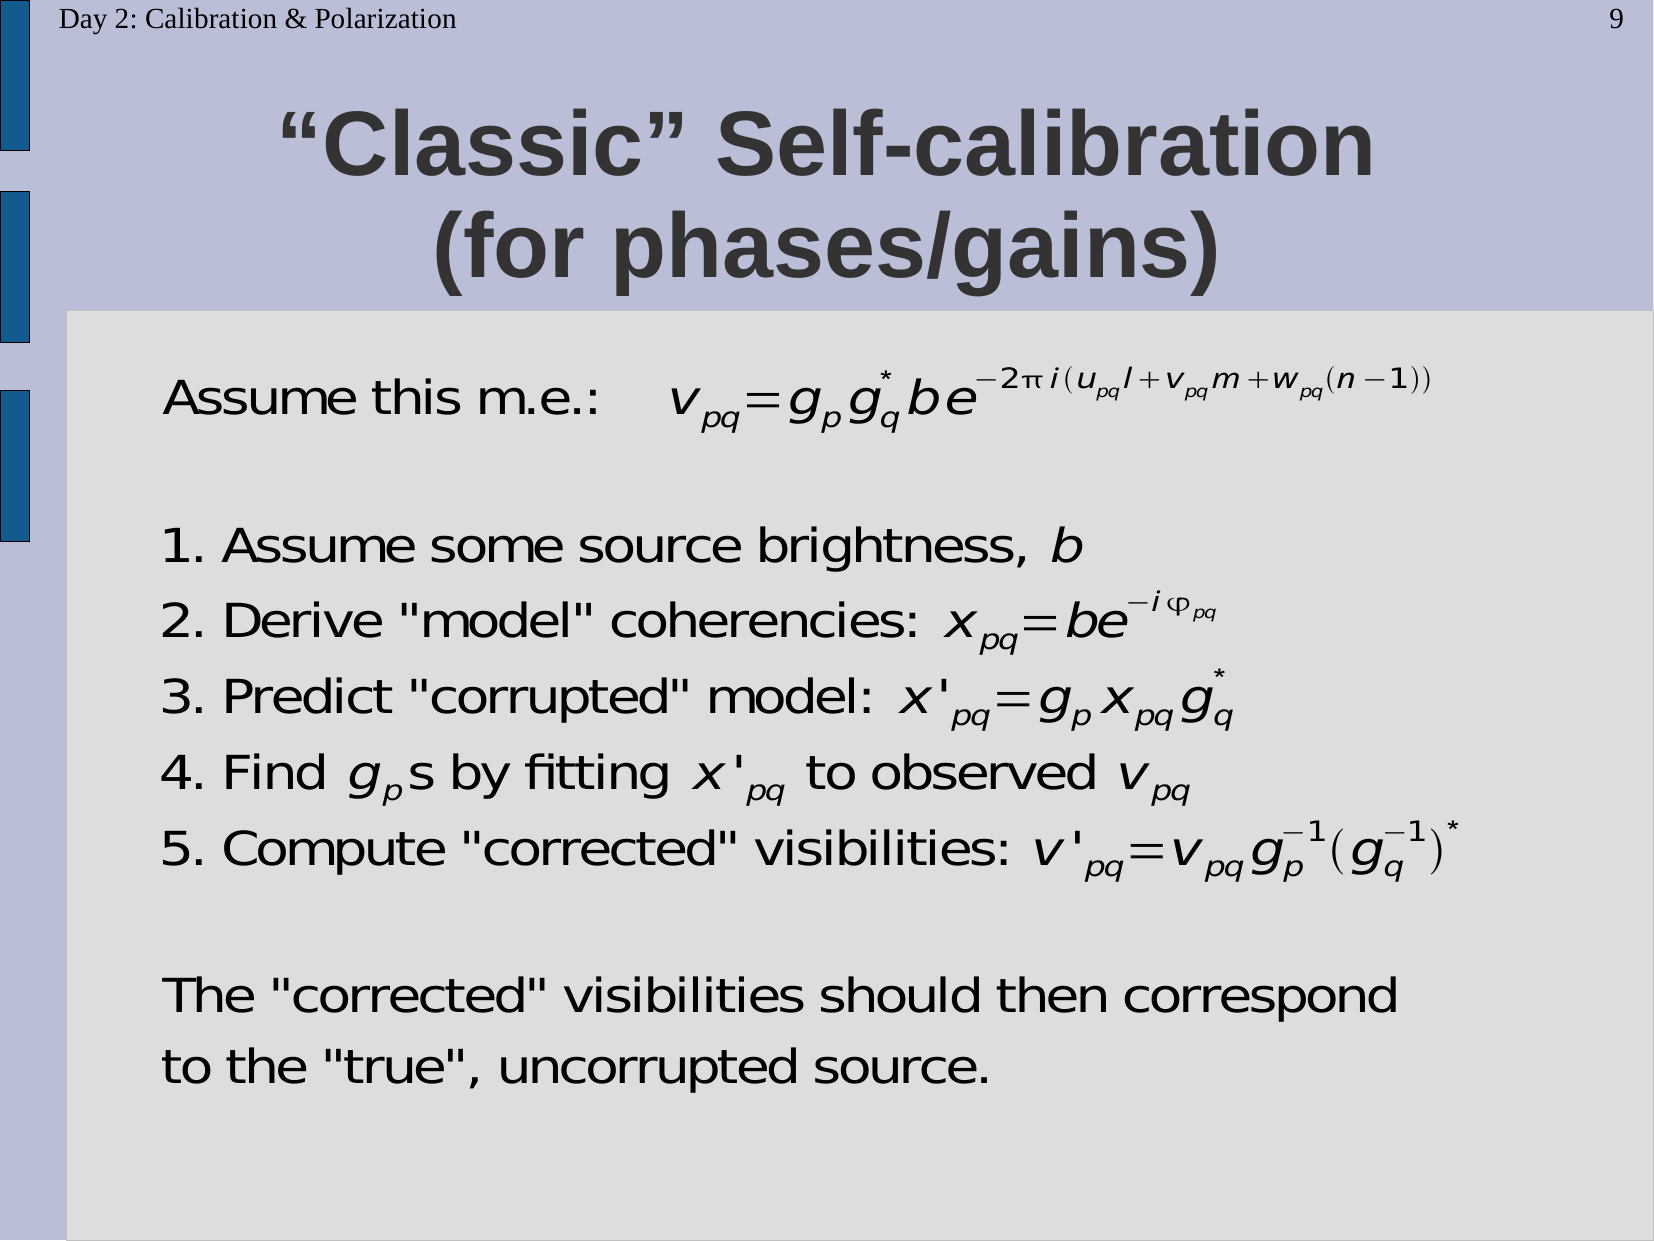

Day 2: Calibration & Polarization
9
# “Classic” Self-calibration (for phases/gains)